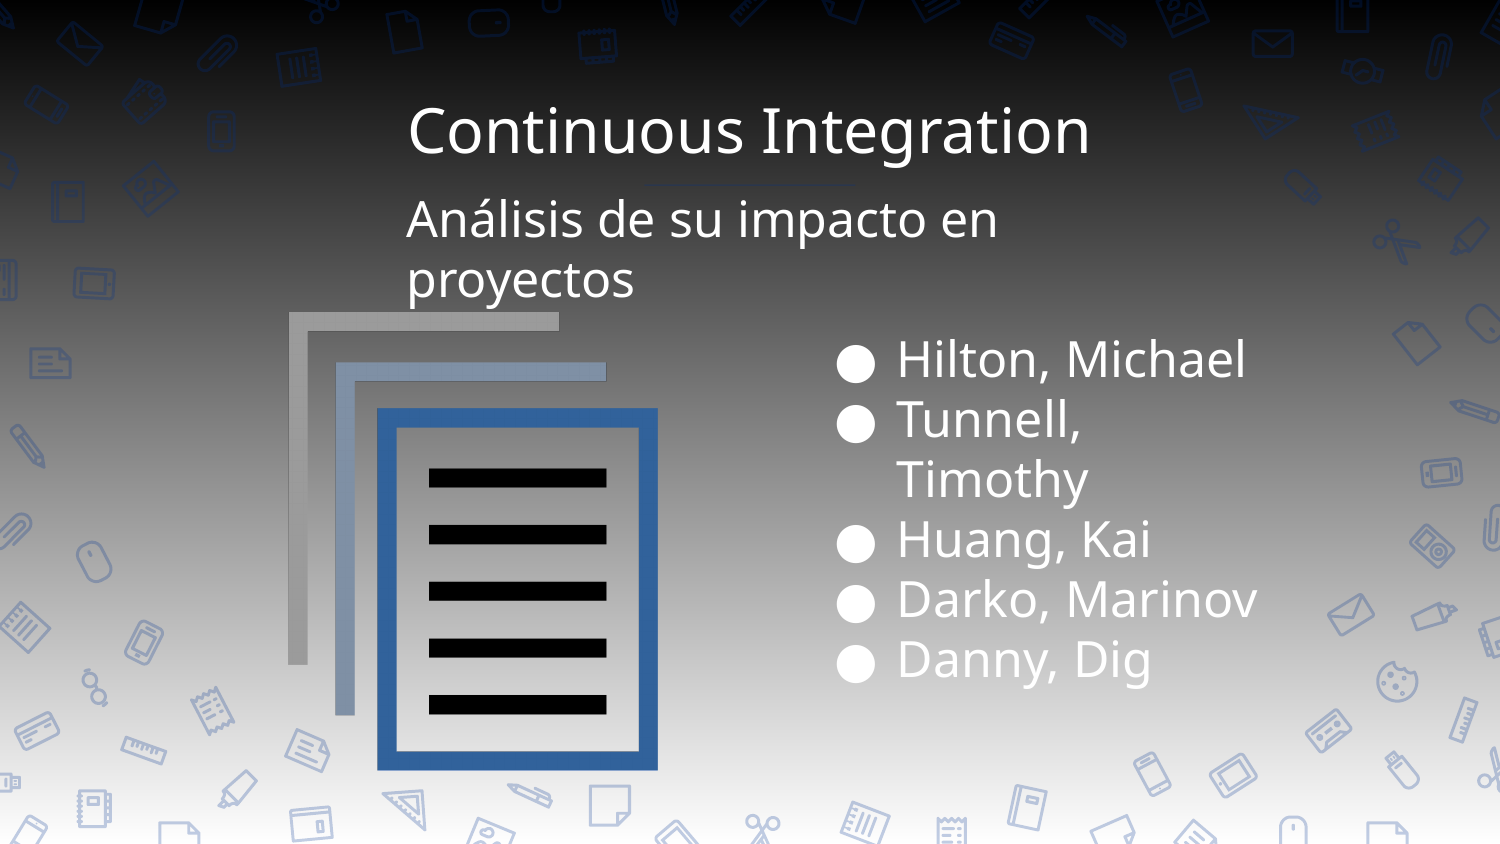

# Continuous Integration
Análisis de su impacto en proyectos
Hilton, Michael
Tunnell, Timothy
Huang, Kai
Darko, Marinov
Danny, Dig